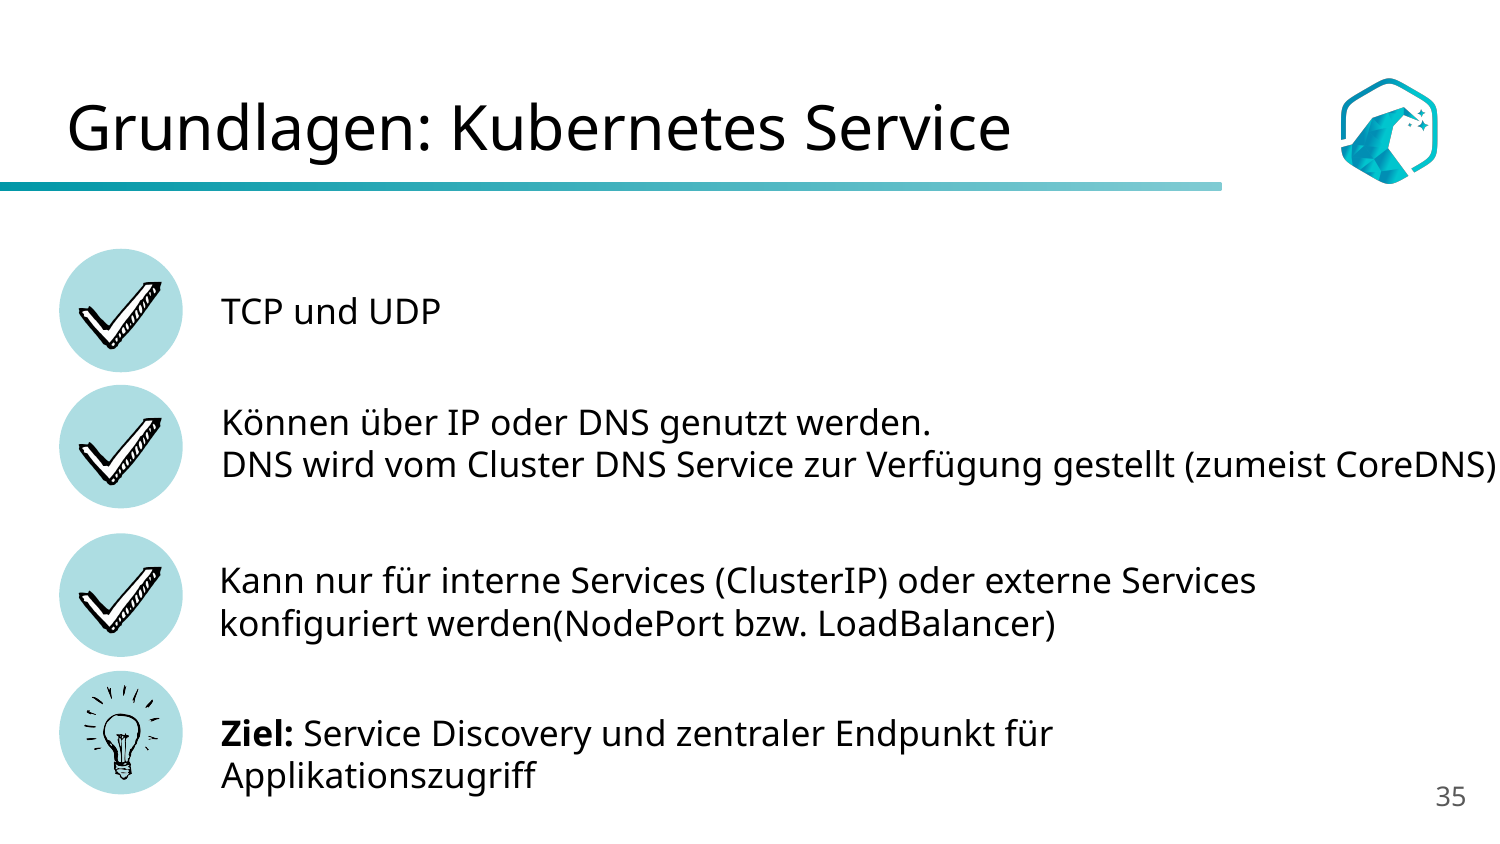

# Grundlagen: Kubernetes Service
TCP und UDP
Können über IP oder DNS genutzt werden.
DNS wird vom Cluster DNS Service zur Verfügung gestellt (zumeist CoreDNS)
Kann nur für interne Services (ClusterIP) oder externe Services konfiguriert werden(NodePort bzw. LoadBalancer)
Ziel: Service Discovery und zentraler Endpunkt für Applikationszugriff